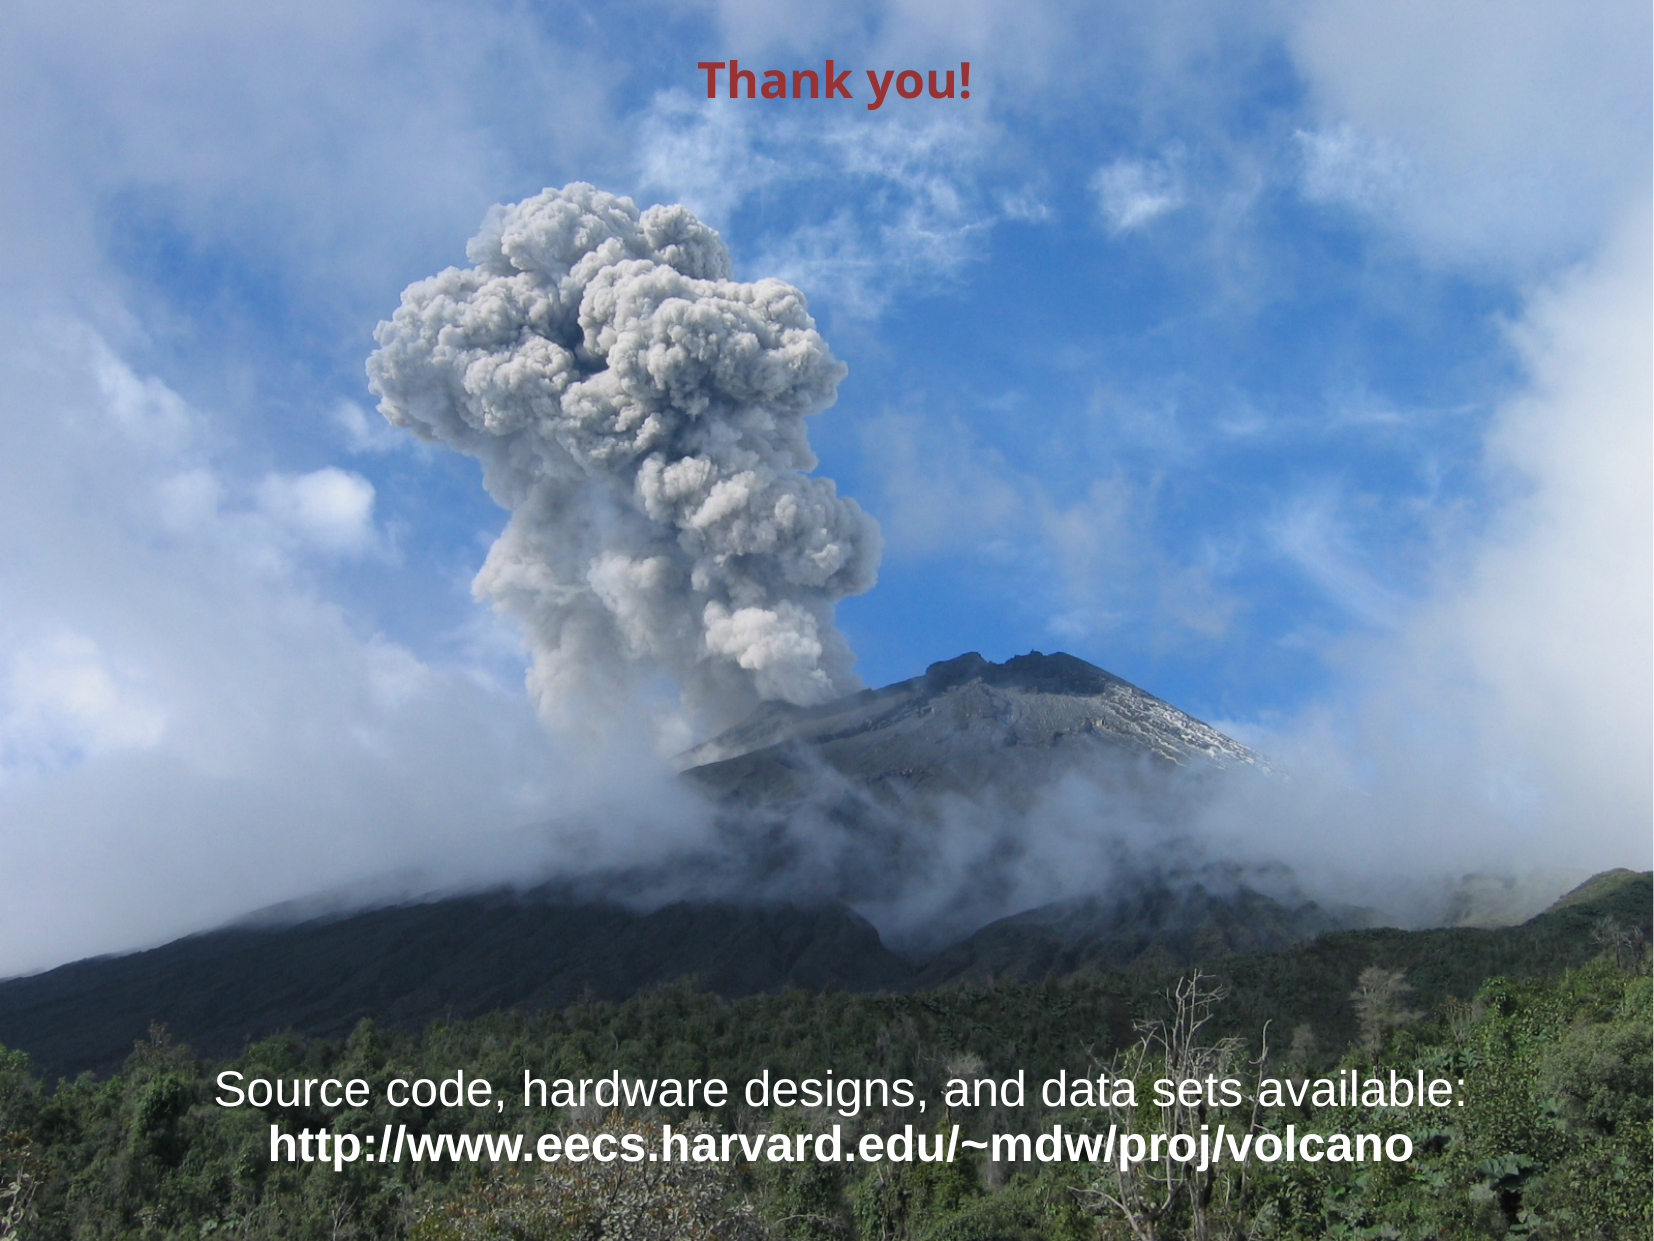

# Future Work and New Challenges
Thank you!
Smart signal processing within the sensor network
Source code, hardware designs, and data sets available:
http://www.eecs.harvard.edu/~mdw/proj/volcano